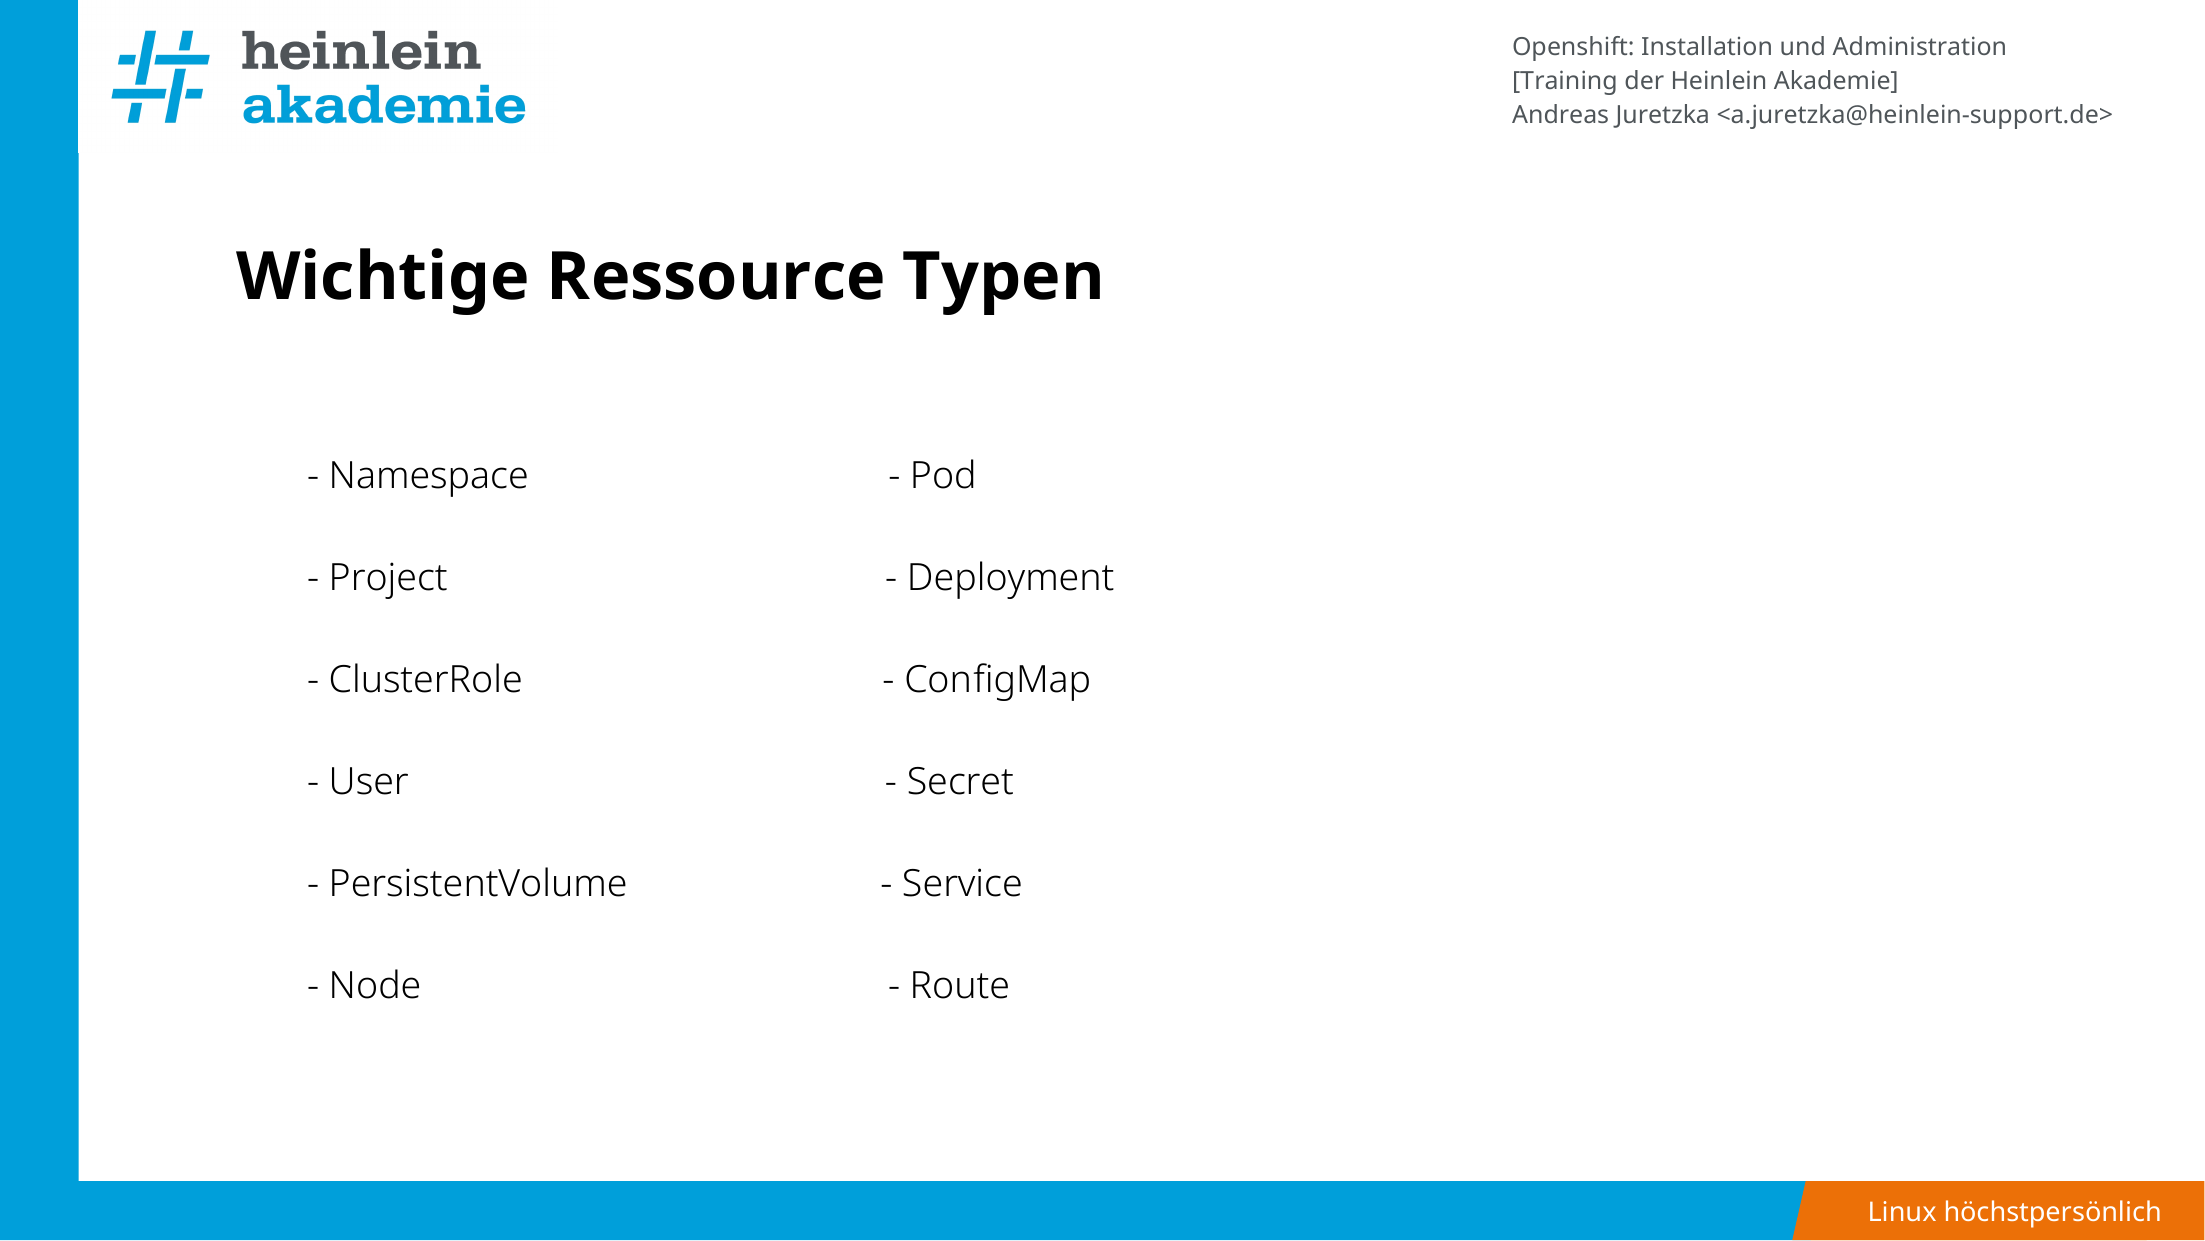

# Wichtige Ressource Typen
- Namespace - Pod
- Project - Deployment
- ClusterRole - ConﬁgMap
- User - Secret
- PersistentVolume - Service
- Node - Route